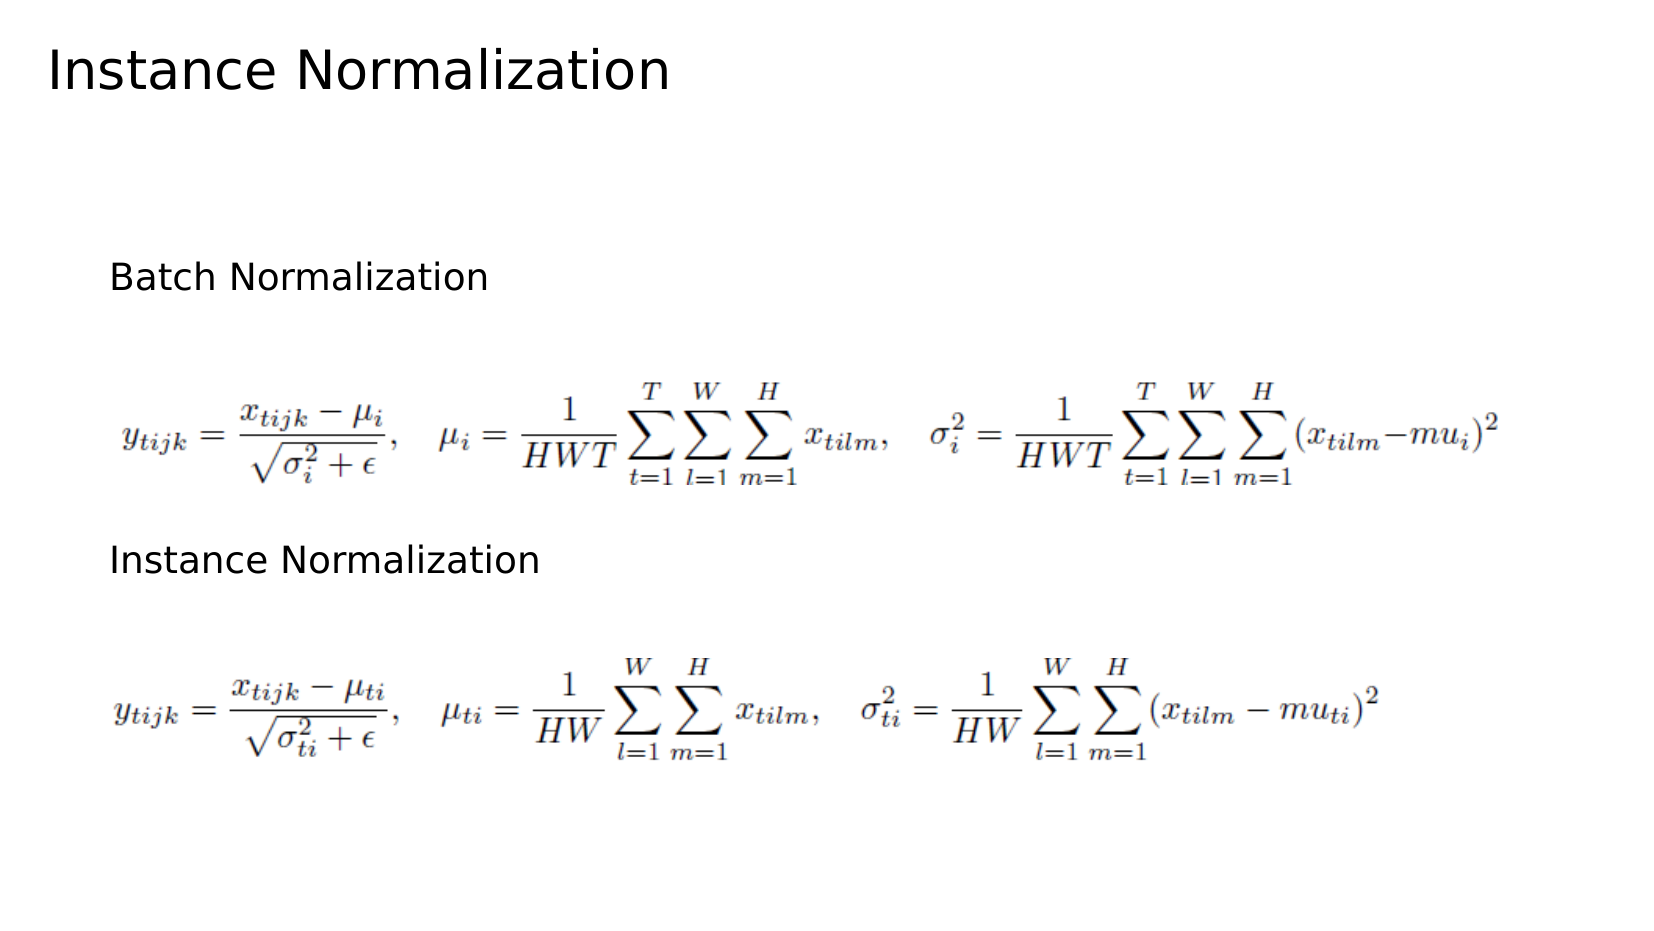

# Instance Normalization
Batch Normalization
Instance Normalization